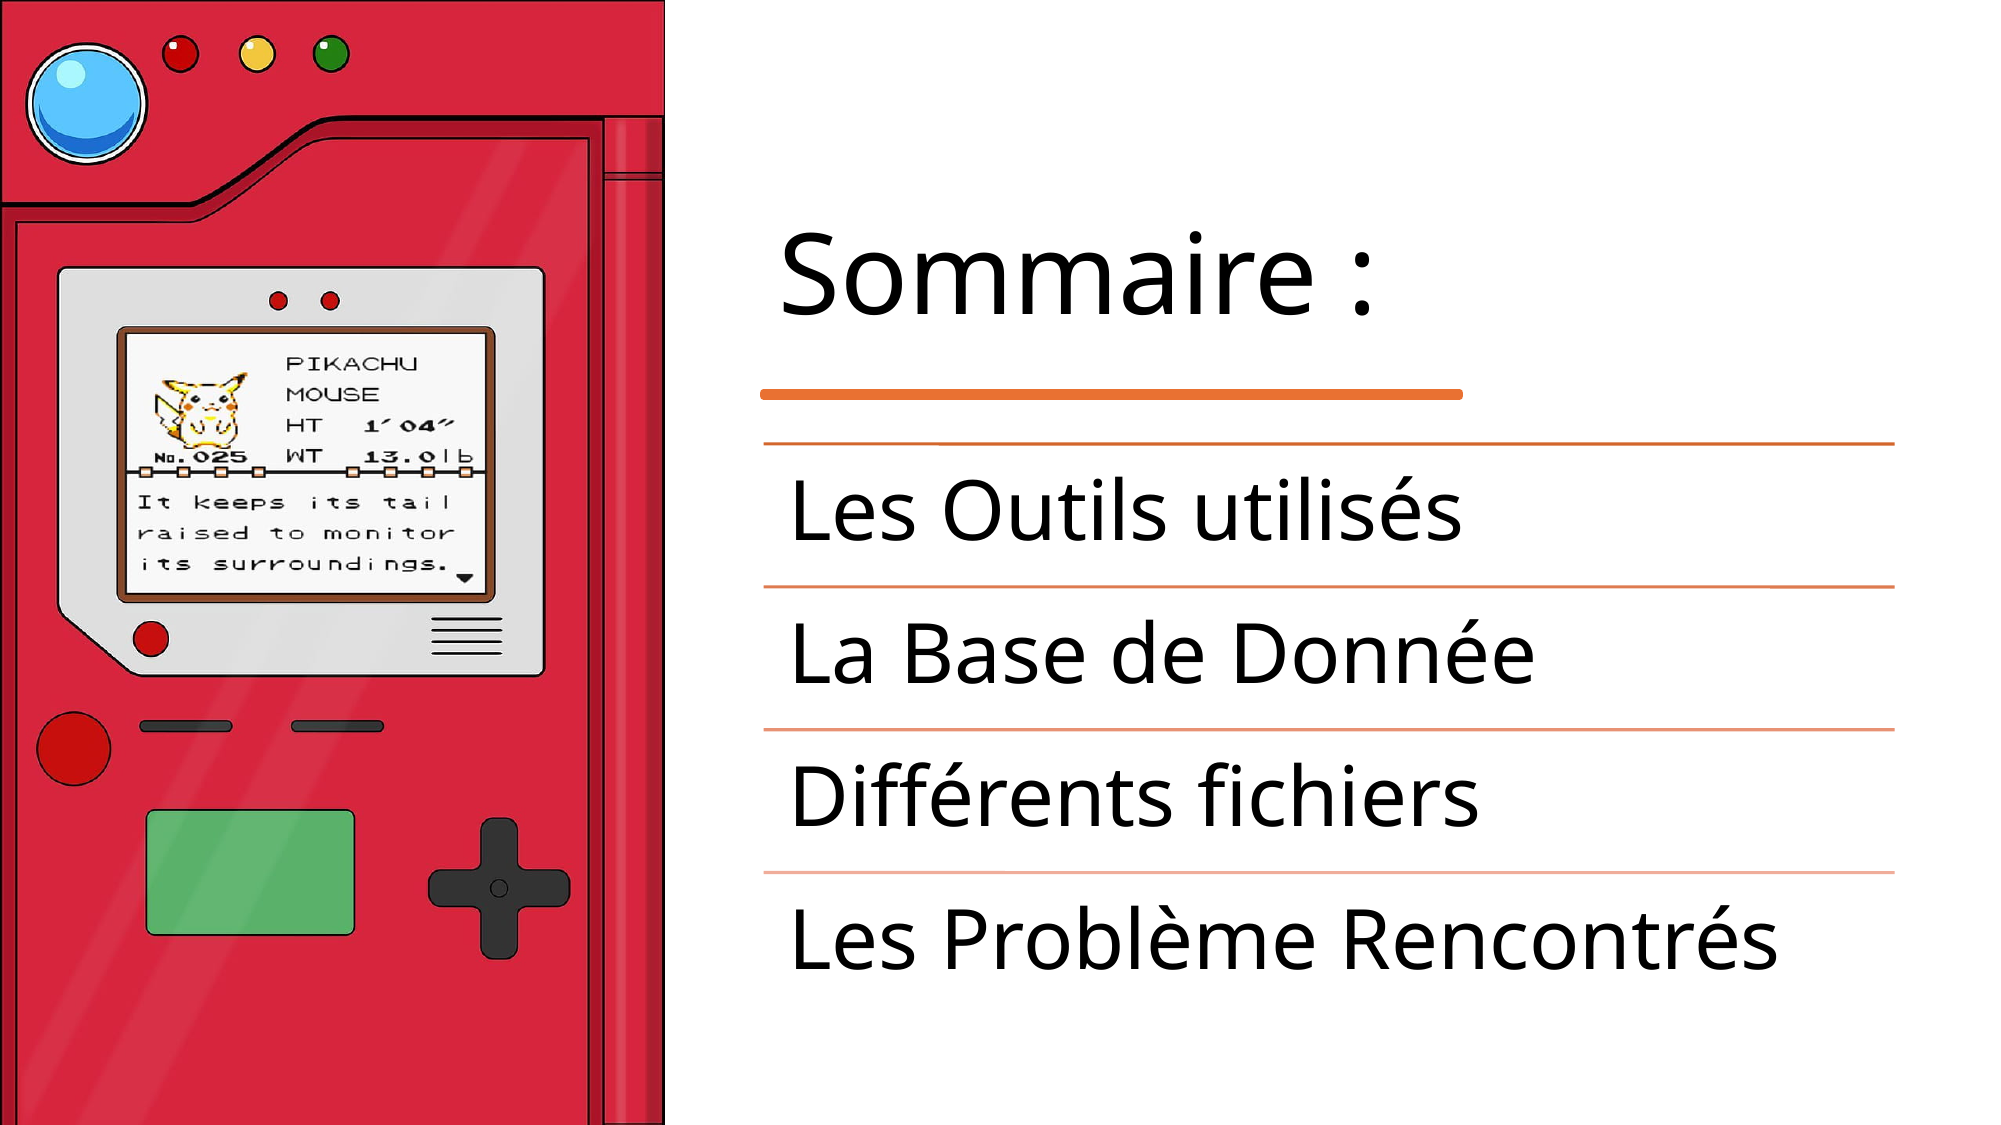

# Sommaire :
Les Outils utilisés
La Base de Donnée
Différents fichiers
Les Problème Rencontrés